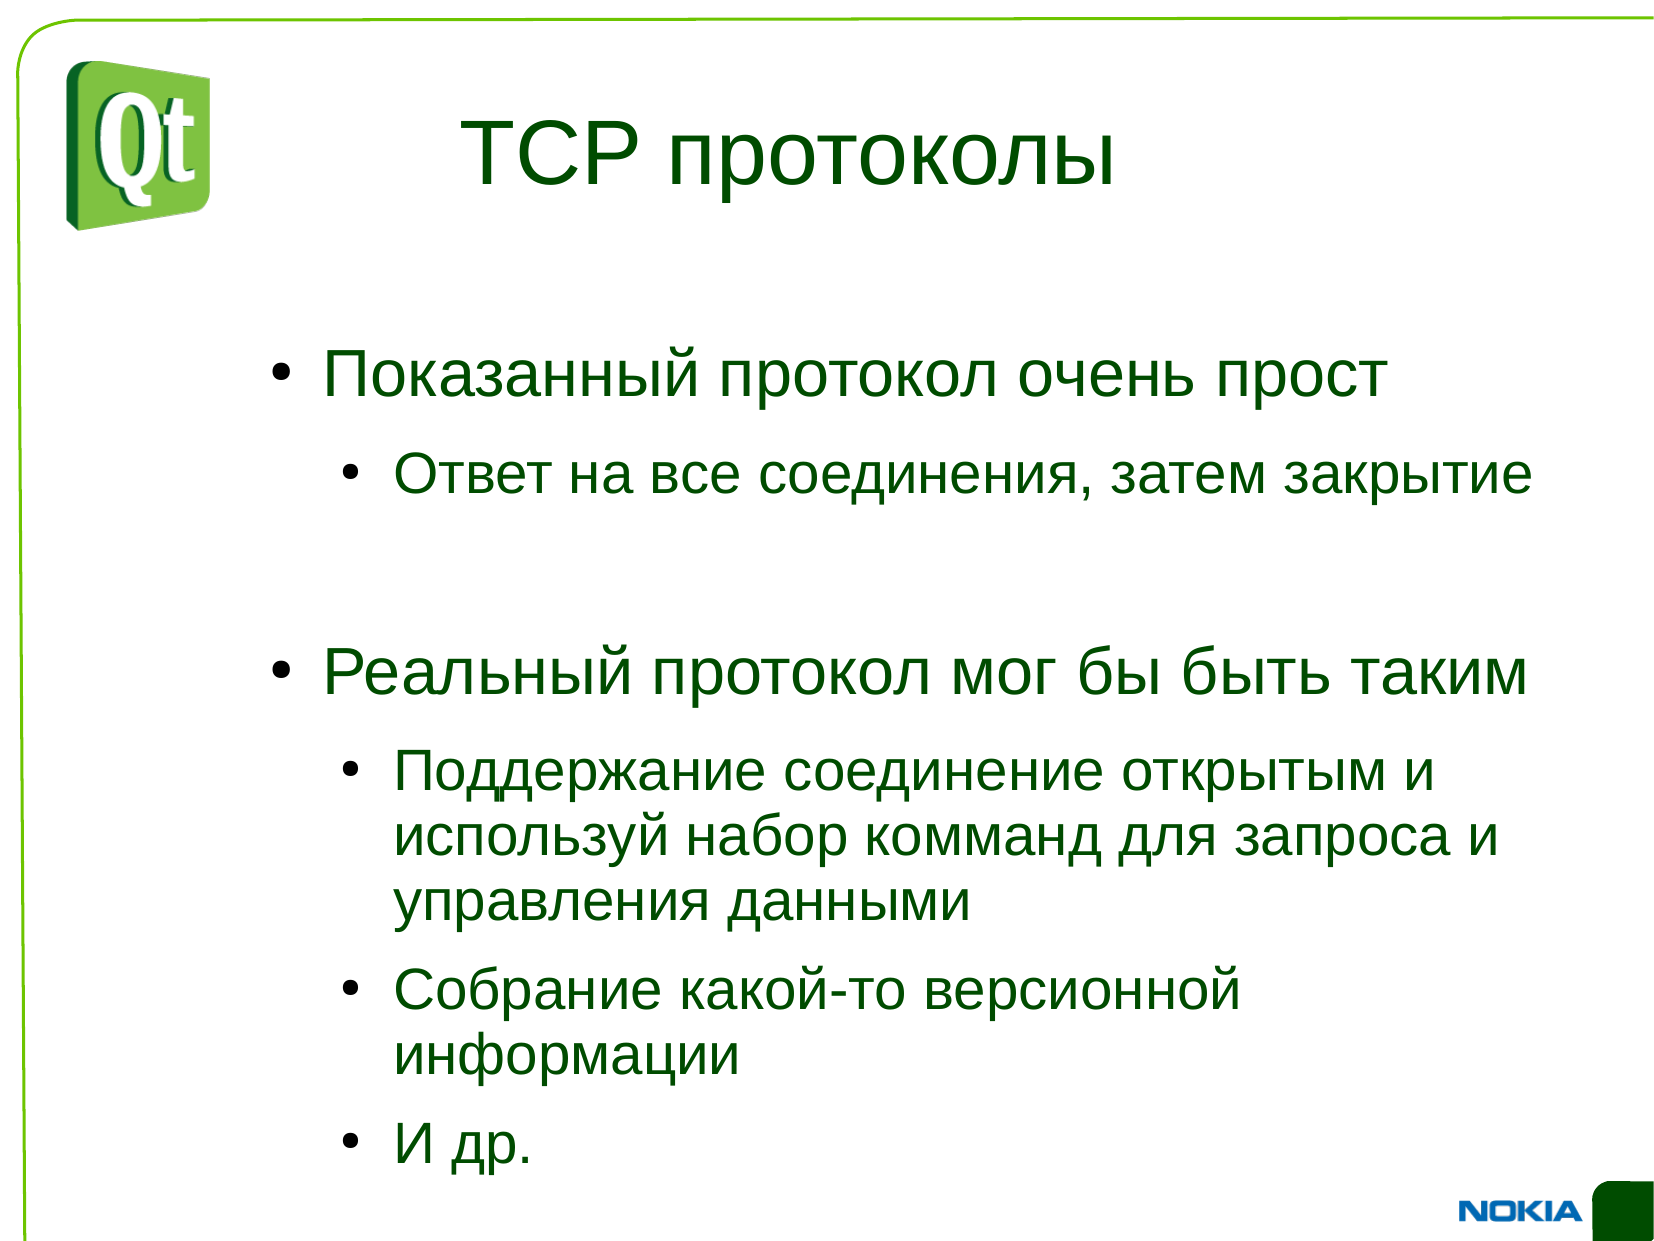

# TCP протоколы
Показанный протокол очень прост
Ответ на все соединения, затем закрытие
Реальный протокол мог бы быть таким
Поддержание соединение открытым и используй набор комманд для запроса и управления данными
Собрание какой-то версионной информации
И др.